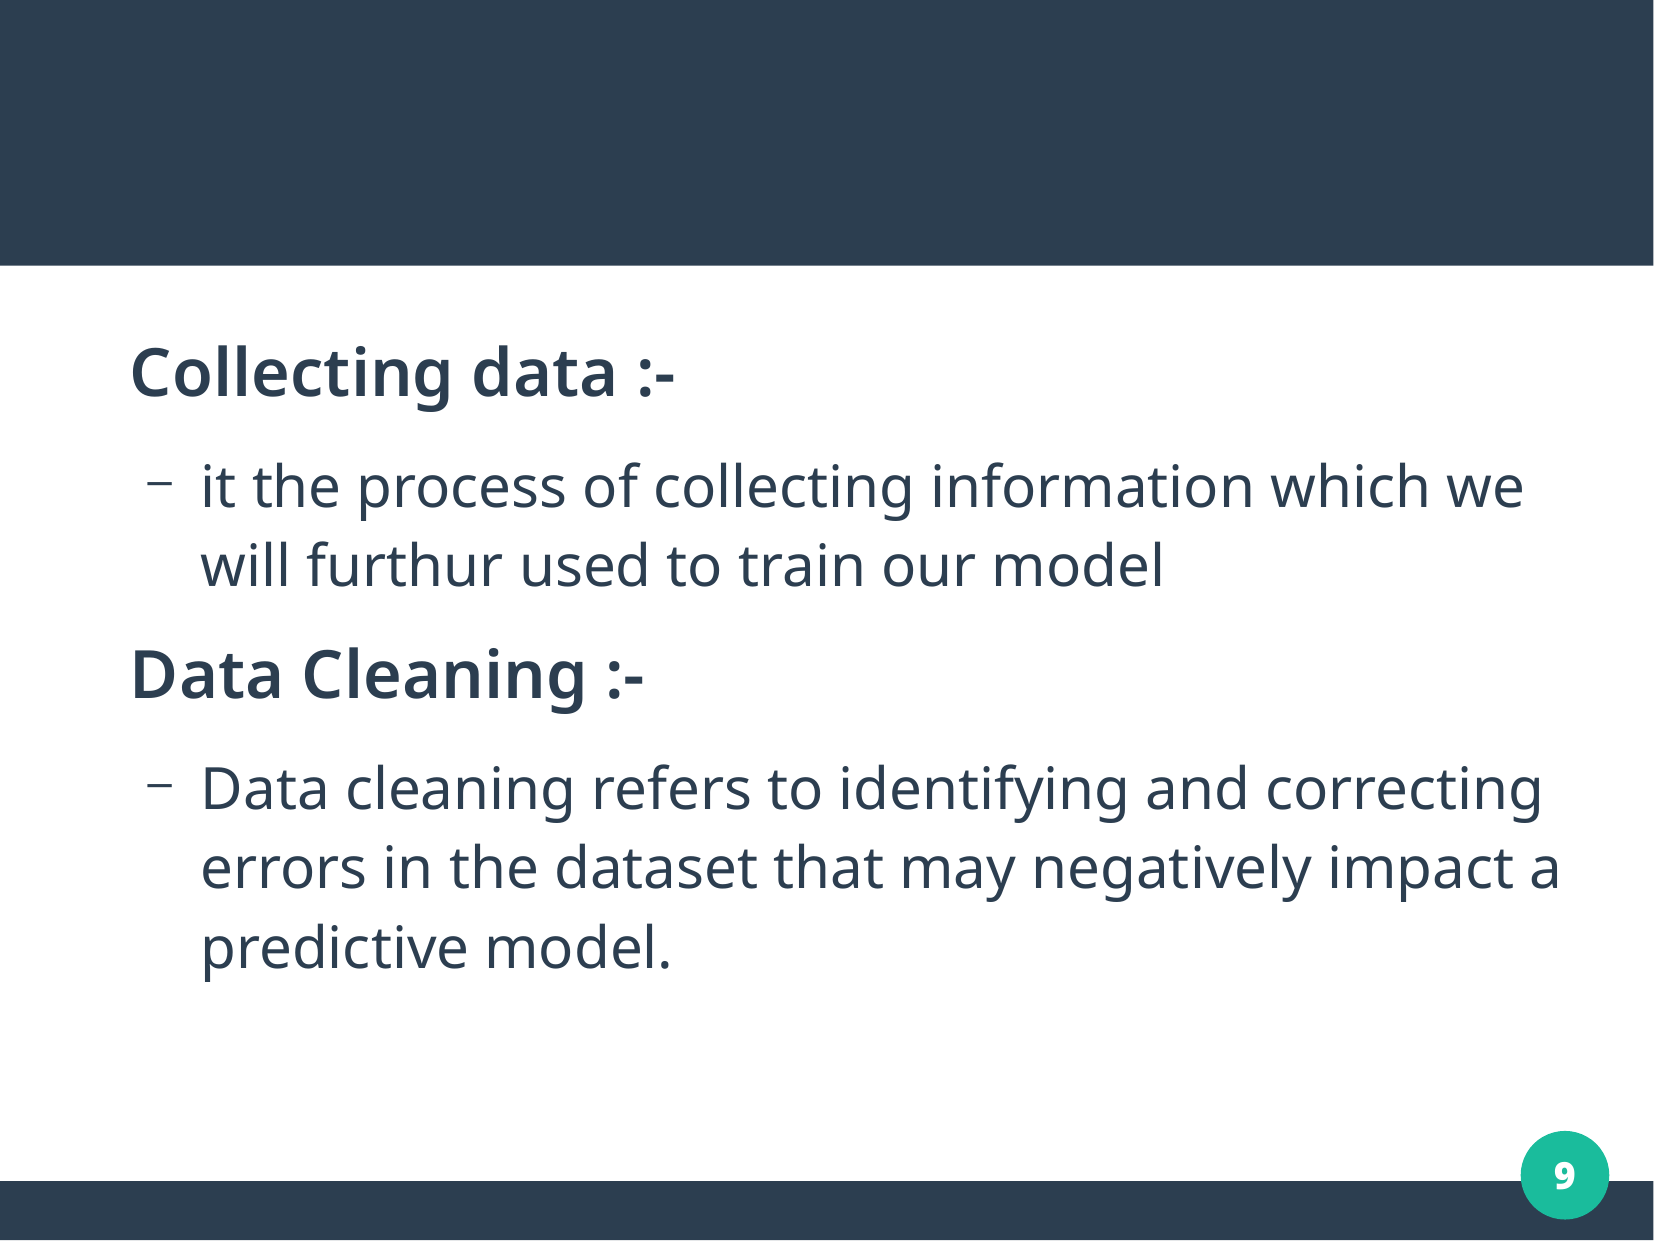

#
Collecting data :-
it the process of collecting information which we will furthur used to train our model
Data Cleaning :-
Data cleaning refers to identifying and correcting errors in the dataset that may negatively impact a predictive model.
9